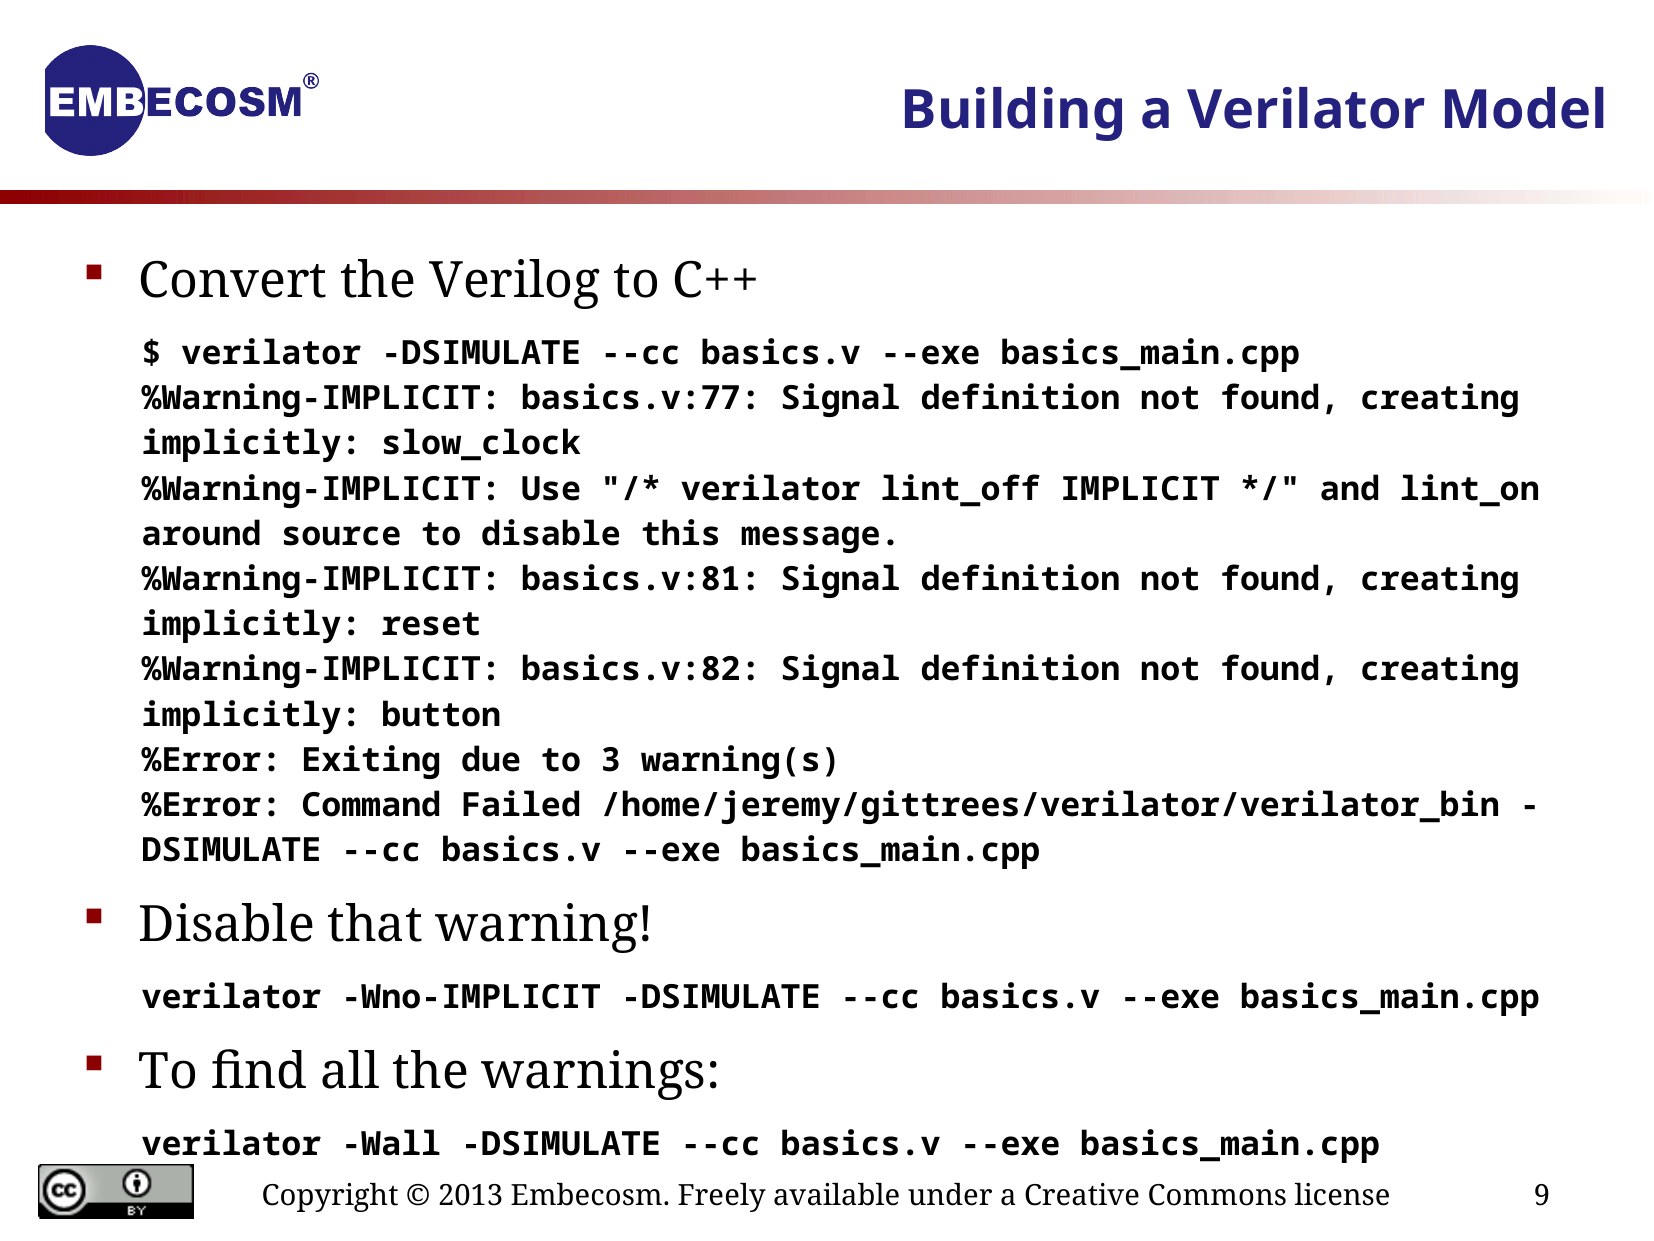

# Building a Verilator Model
Convert the Verilog to C++
$ verilator -DSIMULATE --cc basics.v --exe basics_main.cpp
%Warning-IMPLICIT: basics.v:77: Signal definition not found, creating implicitly: slow_clock
%Warning-IMPLICIT: Use "/* verilator lint_off IMPLICIT */" and lint_on around source to disable this message.
%Warning-IMPLICIT: basics.v:81: Signal definition not found, creating implicitly: reset
%Warning-IMPLICIT: basics.v:82: Signal definition not found, creating implicitly: button
%Error: Exiting due to 3 warning(s)
%Error: Command Failed /home/jeremy/gittrees/verilator/verilator_bin -DSIMULATE --cc basics.v --exe basics_main.cpp
Disable that warning!
verilator -Wno-IMPLICIT -DSIMULATE --cc basics.v --exe basics_main.cpp
To find all the warnings:
verilator -Wall -DSIMULATE --cc basics.v --exe basics_main.cpp
Copyright © 2013 Embecosm. Freely available under a Creative Commons license
9